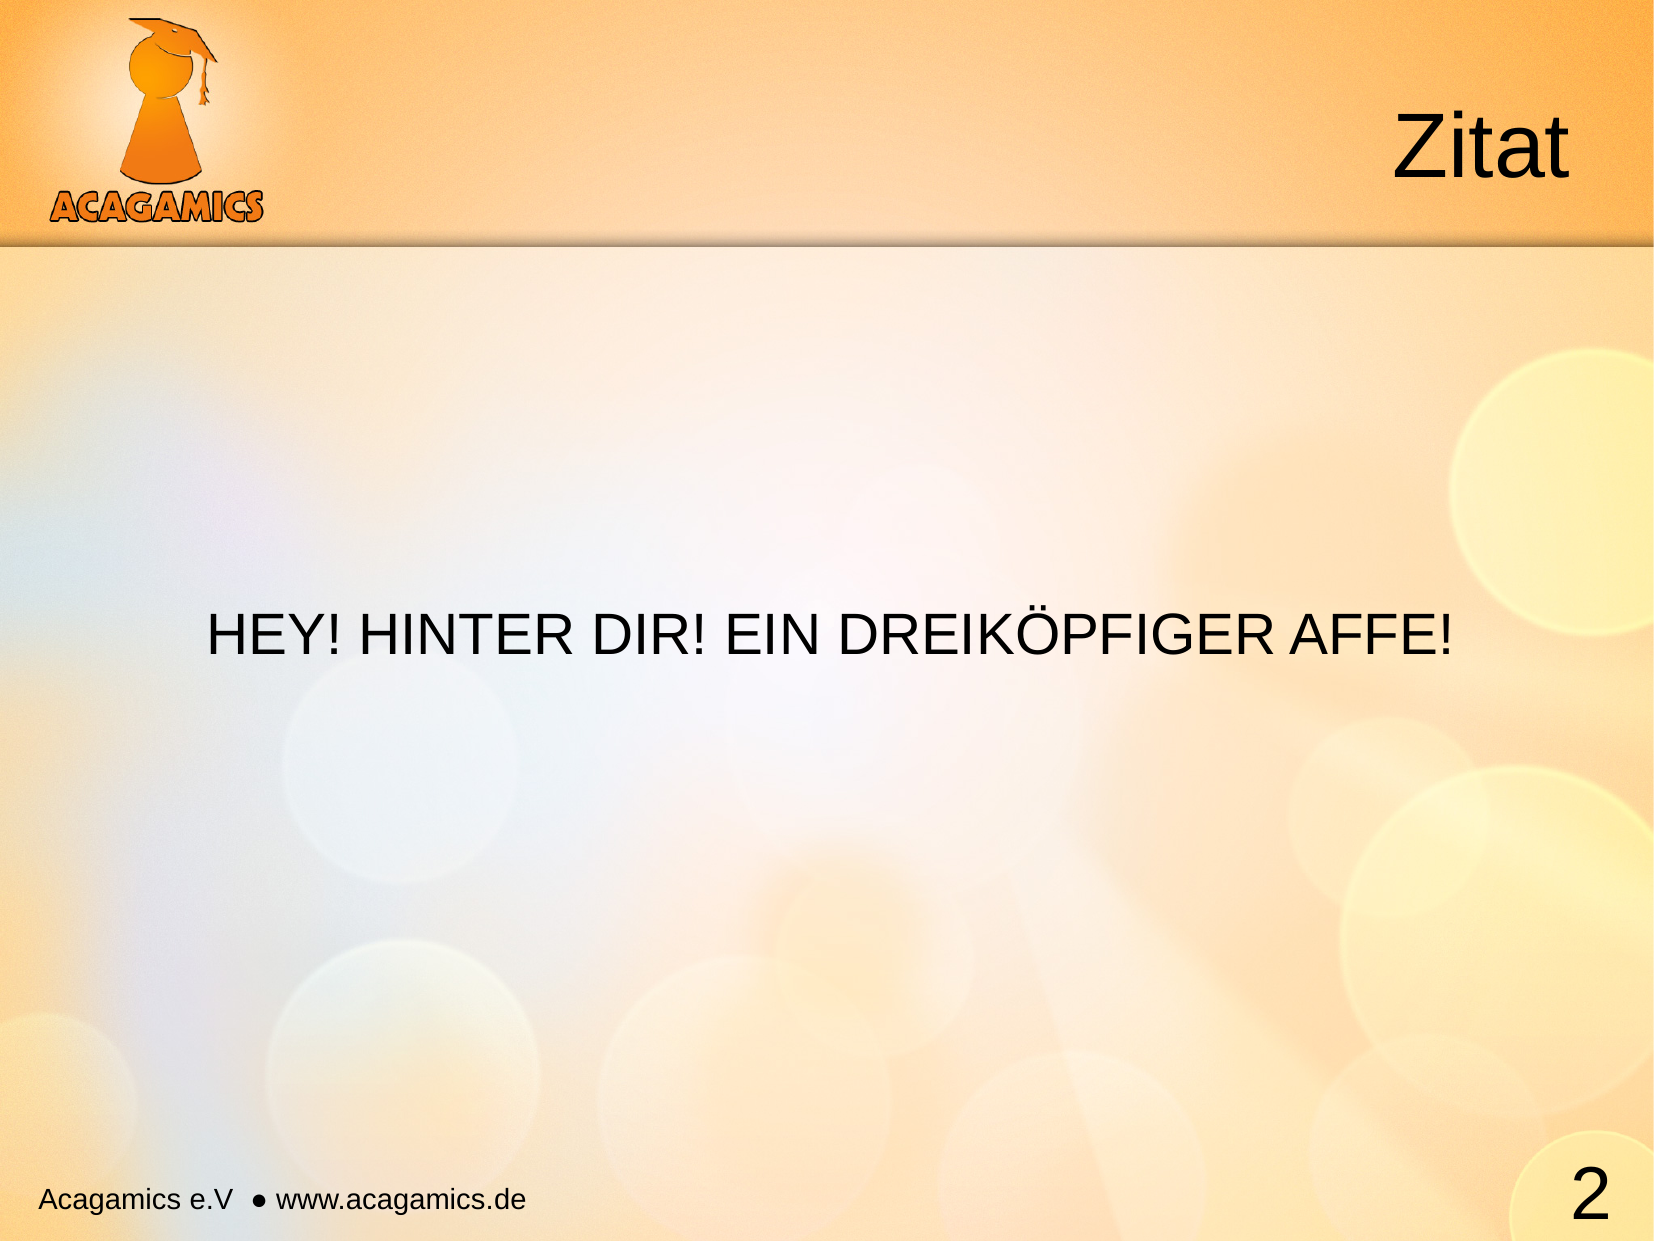

# Zitat
HEY! HINTER DIR! EIN DREIKÖPFIGER AFFE!
2